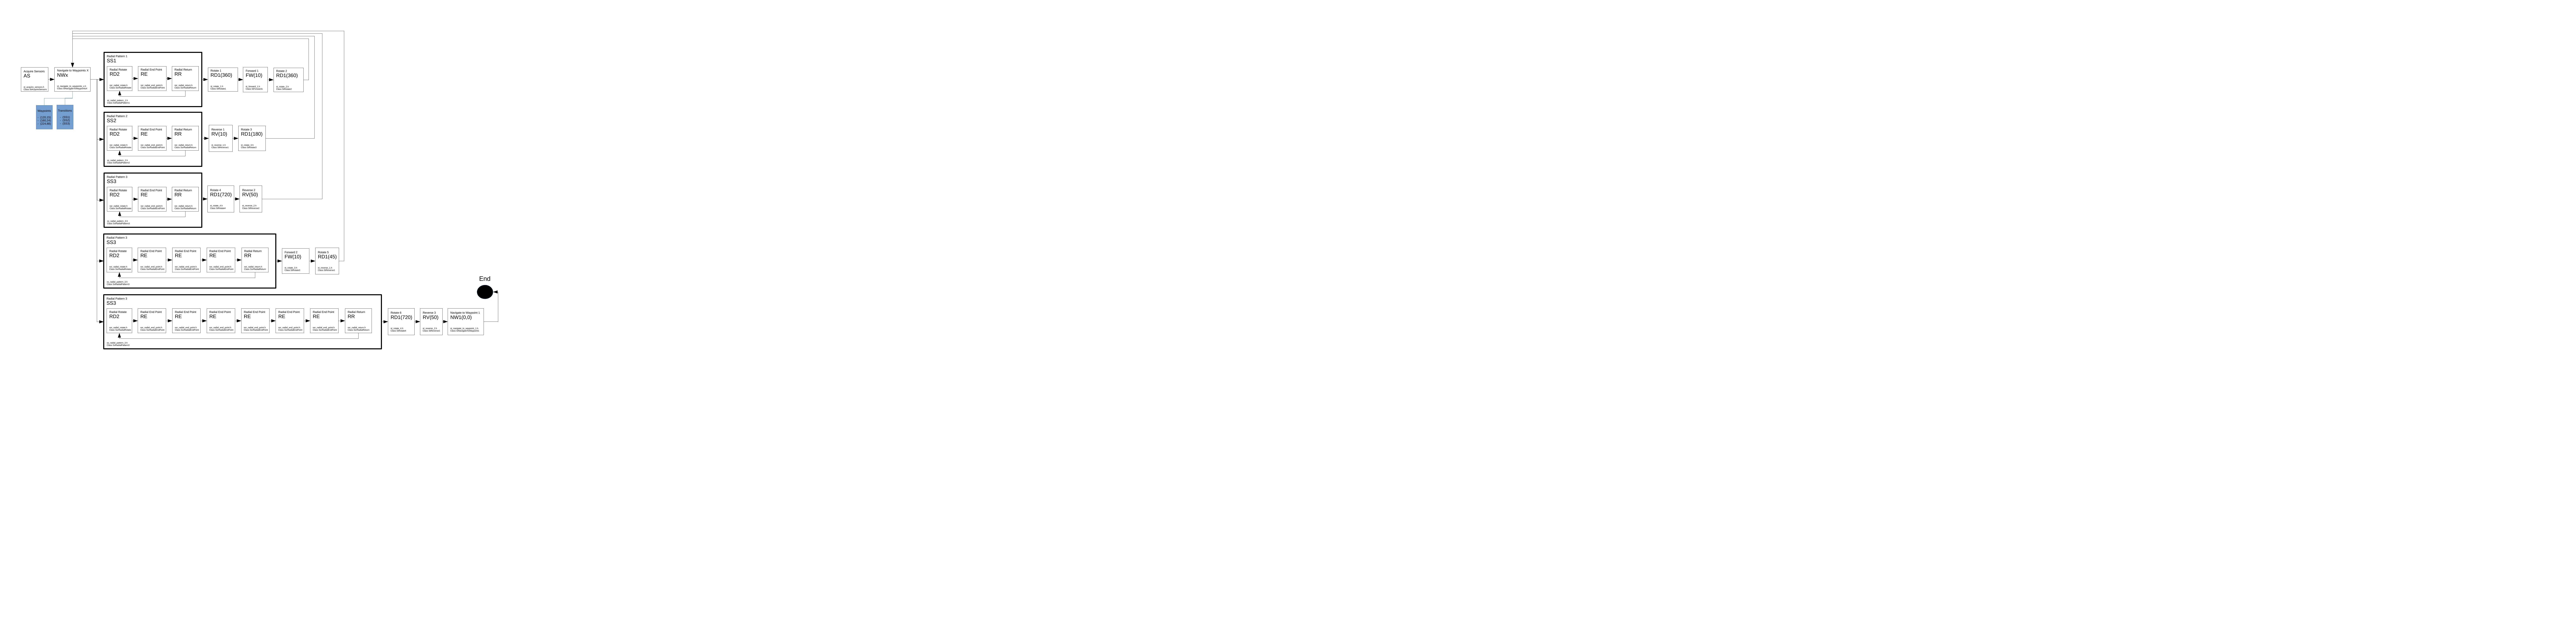

Radial Pattern 1
SS1
Radial Rotate
RD2
ssr_radial_rotate.h
Class SsrRadialRotate
Radial End Point
RE
ssr_radial_end_point.h
Class SsrRadialEndPoint
Radial Return
RR
ssr_radial_return.h
Class SsrRadialReturn
ss_radial_pattern_1.h
Class SsRadialPattern1
Forward 1
FW(10)
st_forward_1.h
Class StForward1
Acquire Sensors
AS
st_acquire_sensors.h
Class StAcquireSensors
Navigate to Waypoints X
NWx
st_navigate_to_waypoints_x.h
Class StNavigateToWaypointsX
Rotate 1
RD1(360)
st_rotate_1.h
Class StRotate1
Rotate 2
RD1(360)
st_rotate_2.h
Class StRotate2
Transitions
- (SS1)
- (SS2)
- (SS3)
Waypoints
- (120,15)
- (160,24)
- (224,88)
Radial Pattern 2
SS2
Radial Rotate
RD2
ssr_radial_rotate.h
Class SsrRadialRotate
Radial End Point
RE
ssr_radial_end_point.h
Class SsrRadialEndPoint
Radial Return
RR
ssr_radial_return.h
Class SsrRadialReturn
ss_radial_pattern_2.h
Class SsRadialPattern2
Reverse 1
RV(10)
st_reverse_1.h
Class StReverse1
Rotate 3
RD1(180)
st_rotate_3.h
Class StRotate3
Radial Pattern 3
SS3
Radial Rotate
RD2
ssr_radial_rotate.h
Class SsrRadialRotate
Radial End Point
RE
ssr_radial_end_point.h
Class SsrRadialEndPoint
Radial Return
RR
ssr_radial_return.h
Class SsrRadialReturn
ss_radial_pattern_3.h
Class SsRadialPattern3
Rotate 4
RD1(720)
st_rotate_4.h
Class StRotate4
Reverse 2
RV(50)
st_reverse_2.h
Class StReverse2
Radial Pattern 3
SS3
Rotate 5
RD1(45)
st_reverse_1.h
Class StReverse1
Radial Rotate
RD2
ssr_radial_rotate.h
Class SsrRadialRotate
Radial End Point
RE
ssr_radial_end_point.h
Class SsrRadialEndPoint
Radial End Point
RE
ssr_radial_end_point.h
Class SsrRadialEndPoint
Radial End Point
RE
ssr_radial_end_point.h
Class SsrRadialEndPoint
Radial Return
RR
ssr_radial_return.h
Class SsrRadialReturn
Forward 2
FW(10)
st_rotate_3.h
Class StRotate3
End
ss_radial_pattern_3.h
Class SsRadialPattern3
Radial Pattern 3
SS3
Rotate 6
RD1(720)
st_rotate_4.h
Class StRotate4
Reverse 3
RV(50)
st_reverse_2.h
Class StReverse2
Navigate to Waypoint 1
NW1(0,0)
st_navigate_to_waypoint_1.h
Class StNavigateToWaypoint1
Radial Rotate
RD2
ssr_radial_rotate.h
Class SsrRadialRotate
Radial End Point
RE
ssr_radial_end_point.h
Class SsrRadialEndPoint
Radial End Point
RE
ssr_radial_end_point.h
Class SsrRadialEndPoint
Radial End Point
RE
ssr_radial_end_point.h
Class SsrRadialEndPoint
Radial End Point
RE
ssr_radial_end_point.h
Class SsrRadialEndPoint
Radial End Point
RE
ssr_radial_end_point.h
Class SsrRadialEndPoint
Radial End Point
RE
ssr_radial_end_point.h
Class SsrRadialEndPoint
Radial Return
RR
ssr_radial_return.h
Class SsrRadialReturn
ss_radial_pattern_3.h
Class SsRadialPattern3